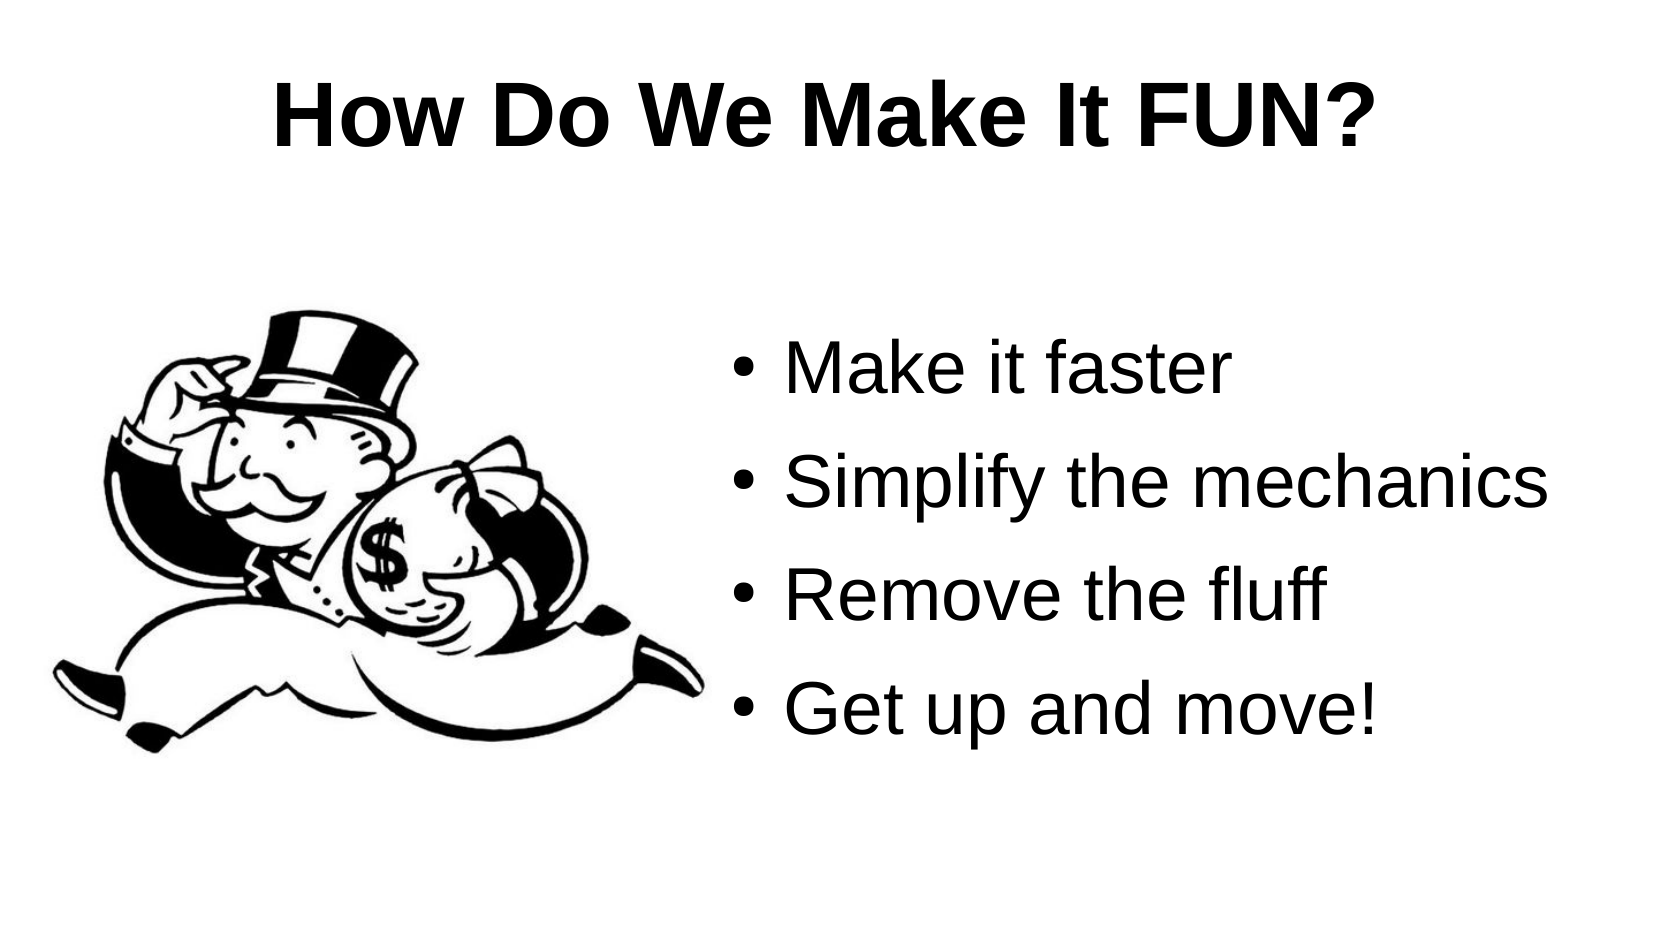

# How Do We Make It FUN?
Make it faster
Simplify the mechanics
Remove the fluff
Get up and move!